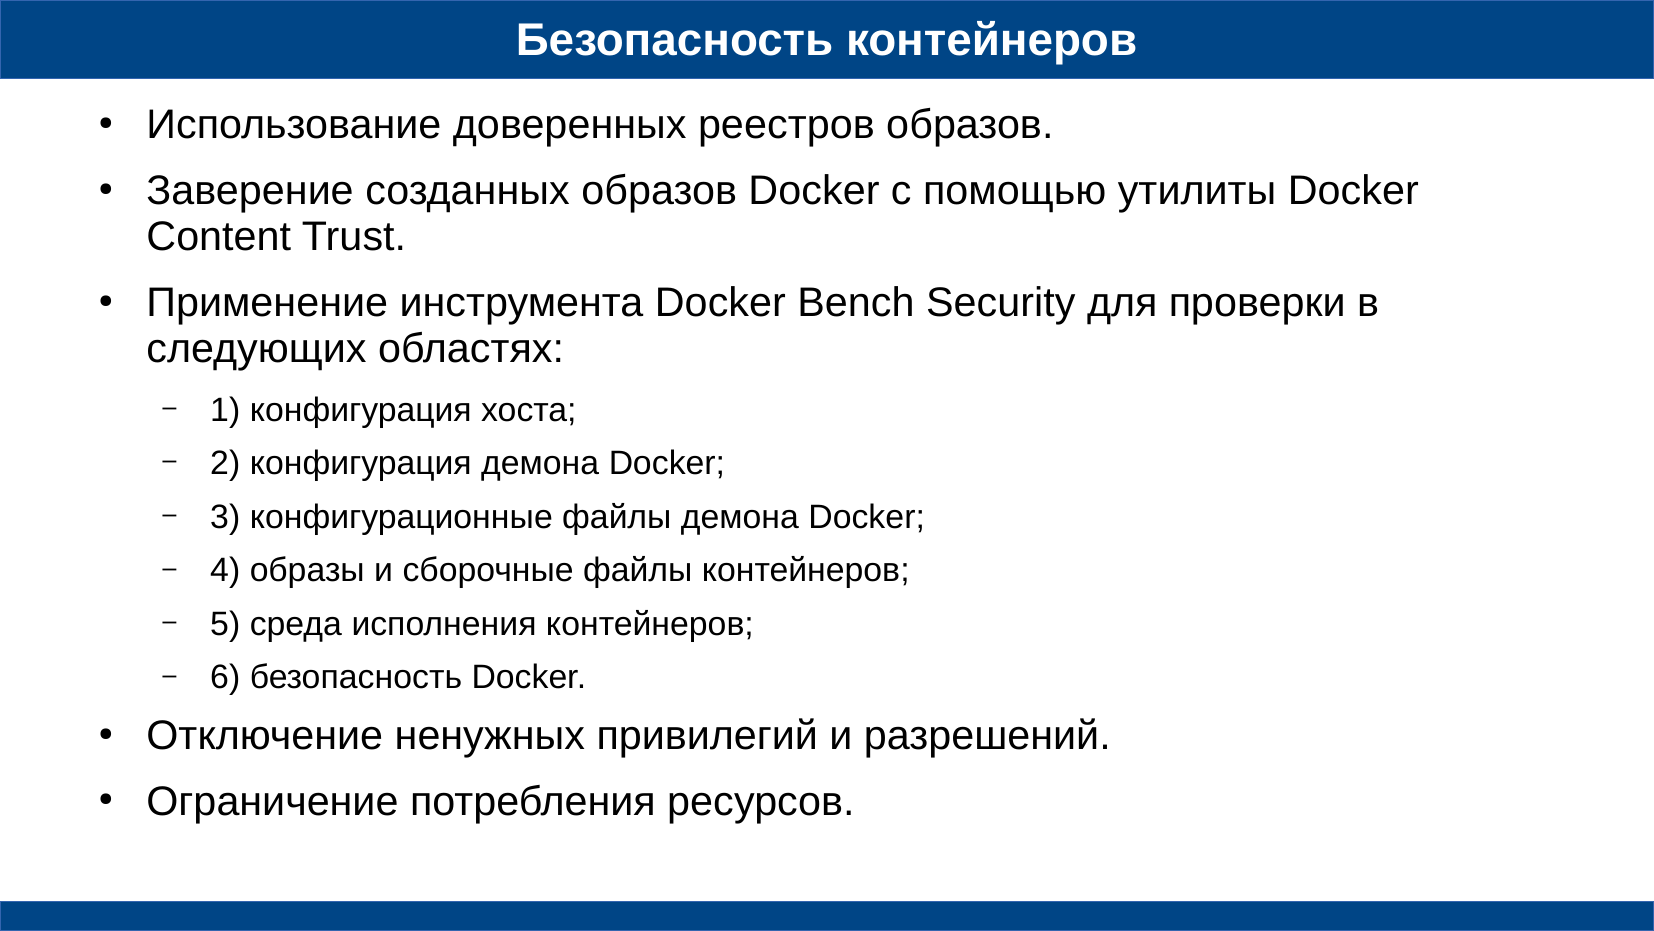

# Безопасность контейнеров
Использование доверенных реестров образов.
Заверение созданных образов Docker с помощью утилиты Docker Content Trust.
Применение инструмента Docker Bench Security для проверки в следующих областях:
1) конфигурация хоста;
2) конфигурация демона Docker;
3) конфигурационные файлы демона Docker;
4) образы и сборочные файлы контейнеров;
5) среда исполнения контейнеров;
6) безопасность Docker.
Отключение ненужных привилегий и разрешений.
Ограничение потребления ресурсов.